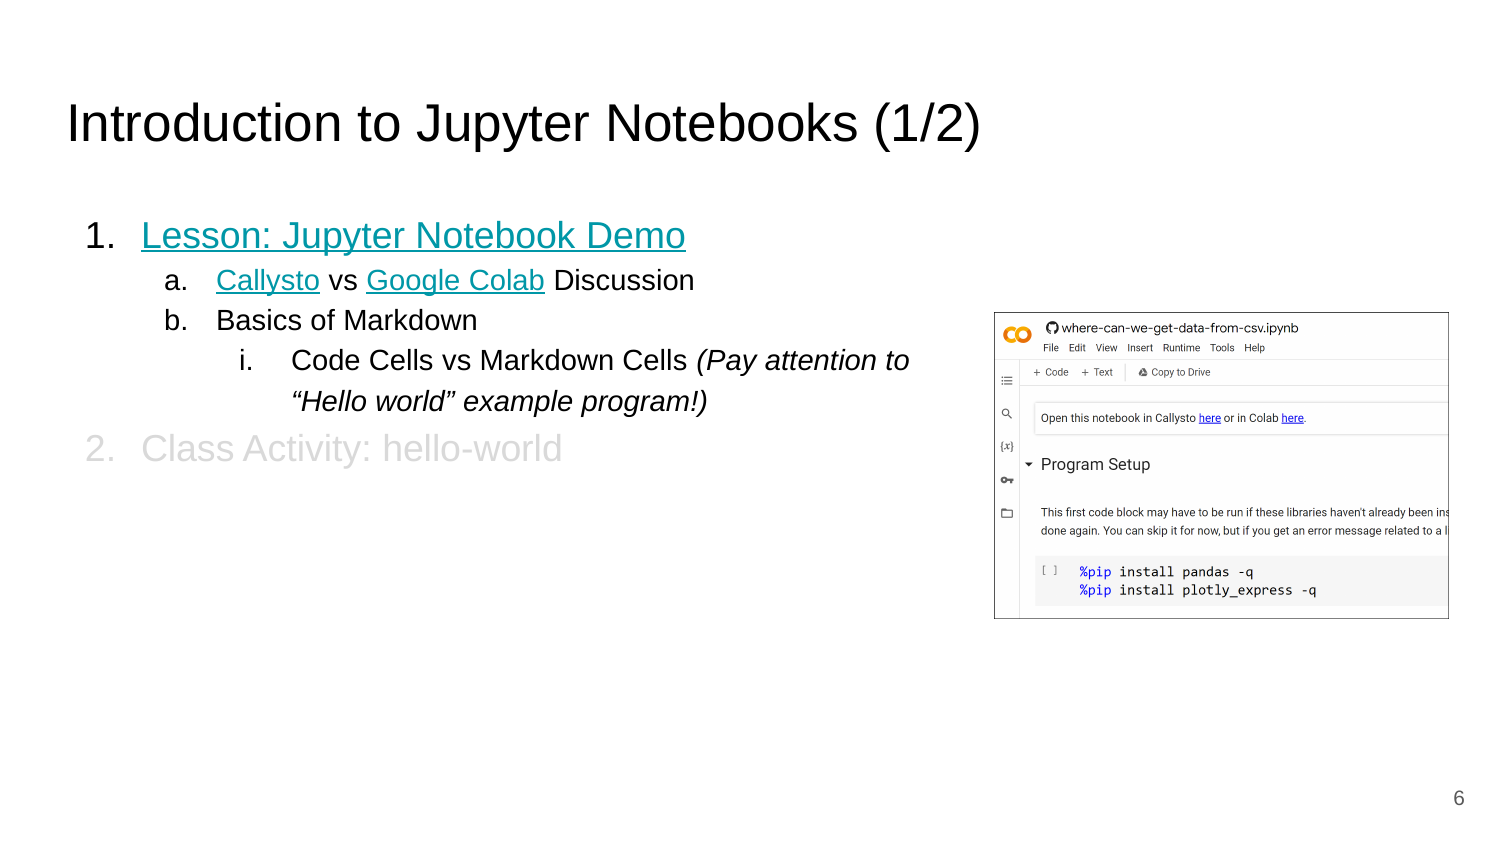

# Introduction to Jupyter Notebooks (1/2)
Lesson: Jupyter Notebook Demo
Callysto vs Google Colab Discussion
Basics of Markdown
Code Cells vs Markdown Cells (Pay attention to “Hello world” example program!)
Class Activity: hello-world